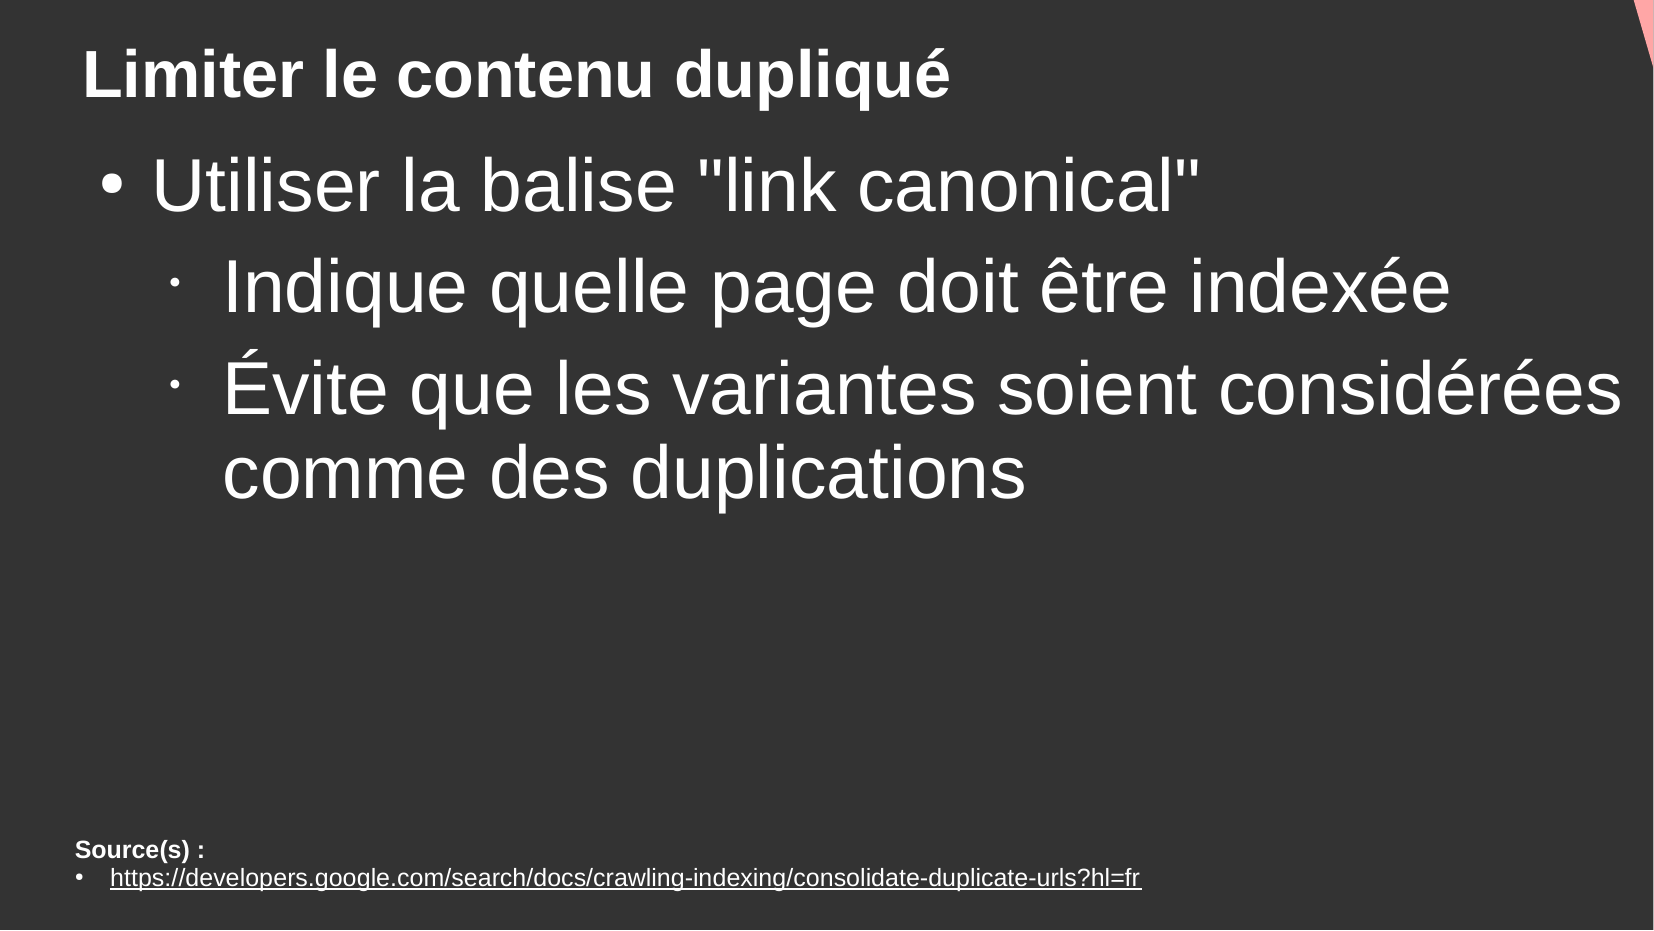

# Limiter le contenu dupliqué
Utiliser la balise "link canonical"
Indique quelle page doit être indexée
Évite que les variantes soient considérées comme des duplications
Source(s) :
https://developers.google.com/search/docs/crawling-indexing/consolidate-duplicate-urls?hl=fr